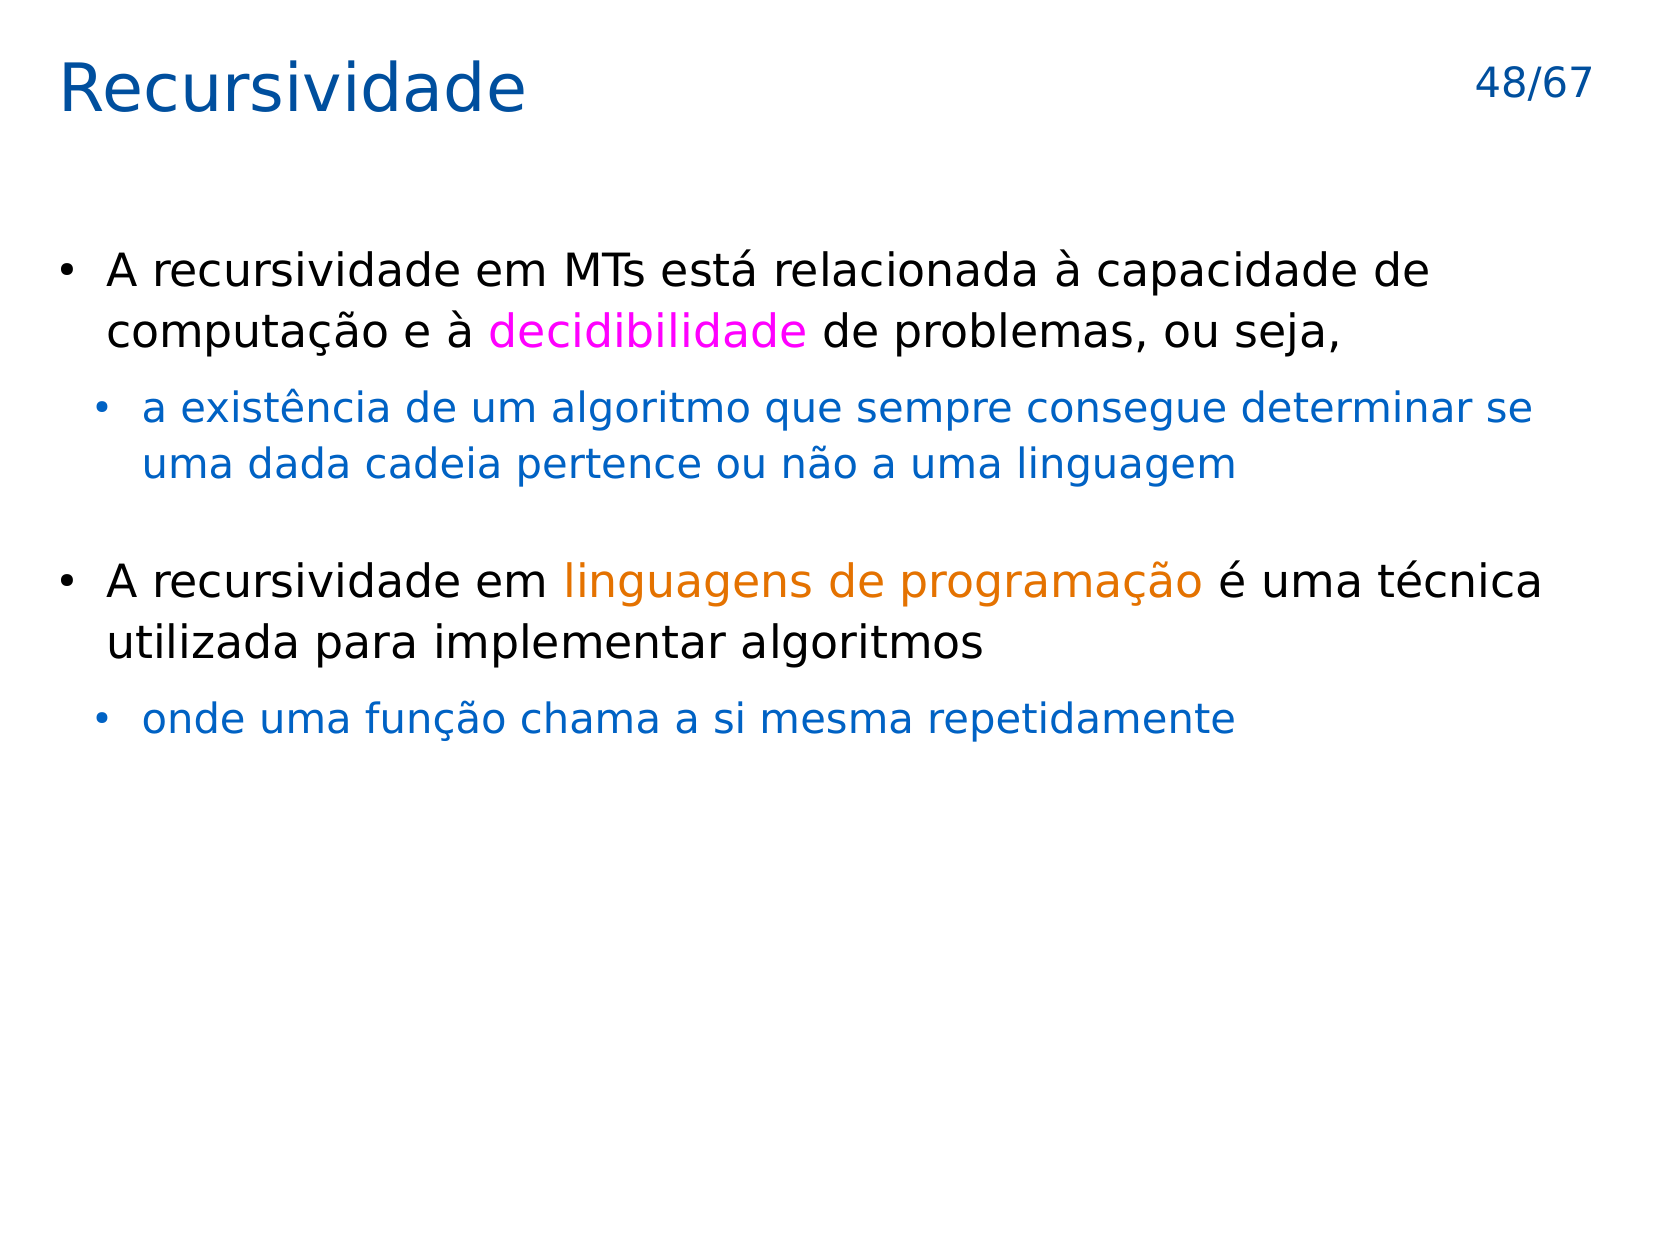

# Recursividade
48
A recursividade em MTs está relacionada à capacidade de computação e à decidibilidade de problemas, ou seja,
a existência de um algoritmo que sempre consegue determinar se uma dada cadeia pertence ou não a uma linguagem
A recursividade em linguagens de programação é uma técnica utilizada para implementar algoritmos
onde uma função chama a si mesma repetidamente